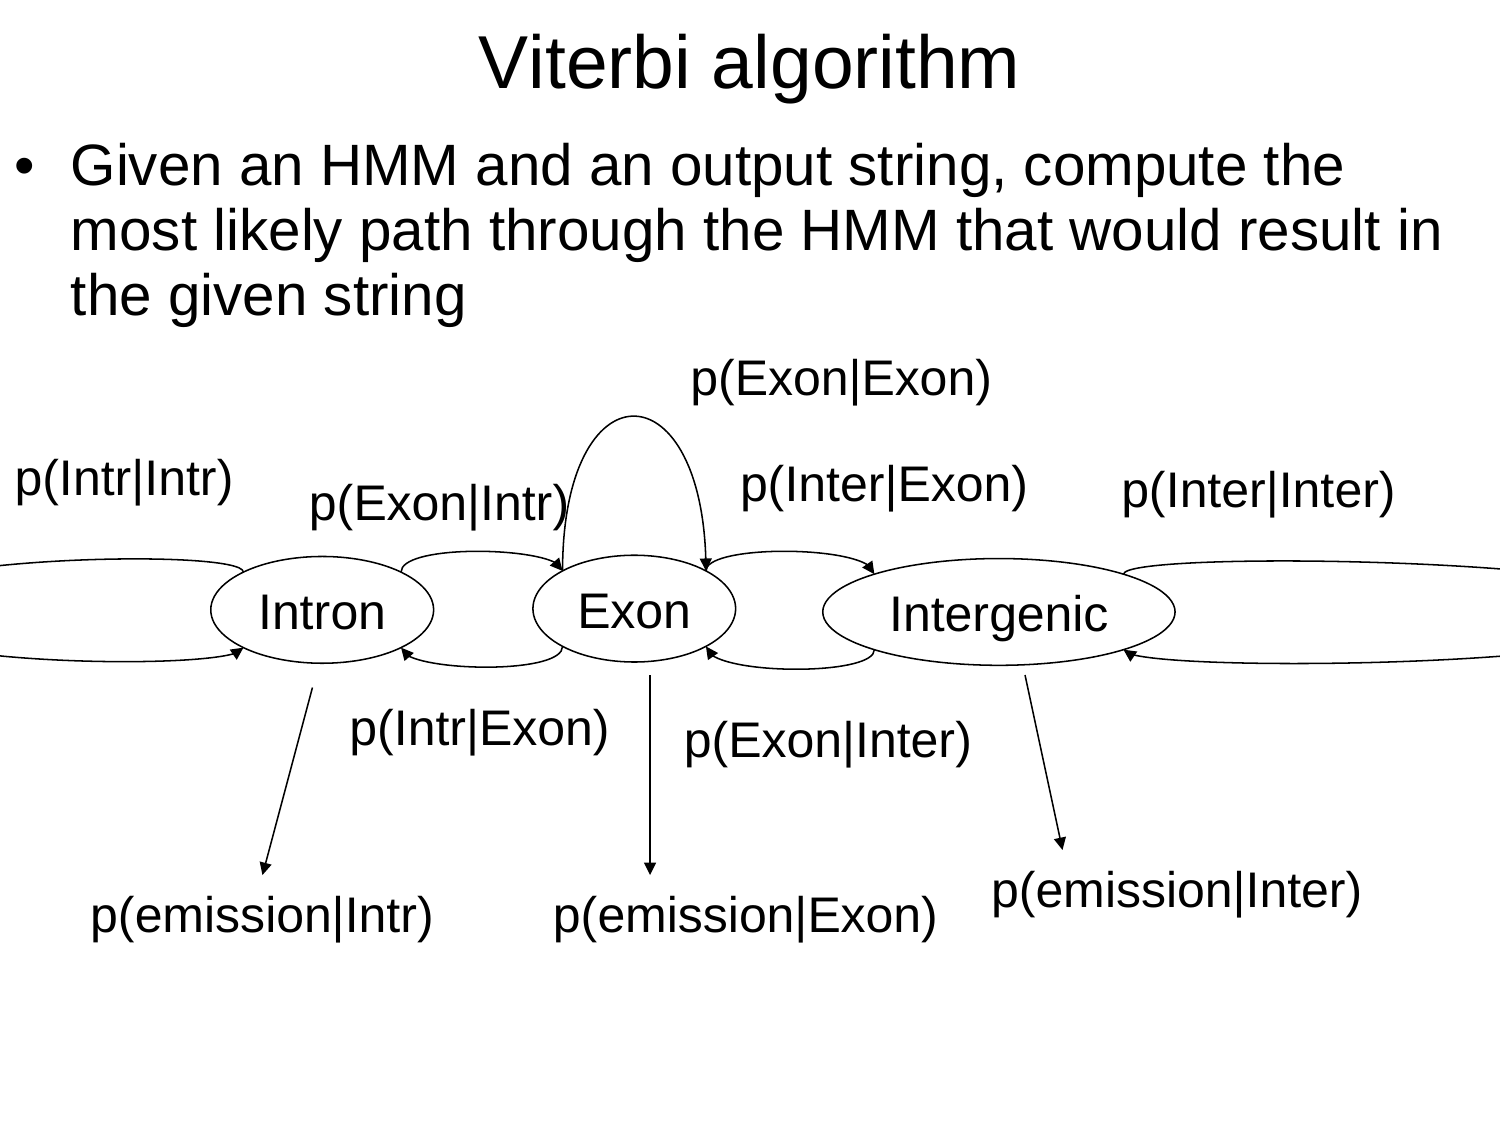

# Viterbi algorithm
Given an HMM and an output string, compute the most likely path through the HMM that would result in the given string
p(Exon|Exon)
p(Intr|Intr)
p(Inter|Exon)
p(Inter|Inter)
p(Exon|Intr)
Exon
Intron
Intergenic
p(Intr|Exon)
p(Exon|Inter)
p(emission|Inter)
p(emission|Intr)
p(emission|Exon)